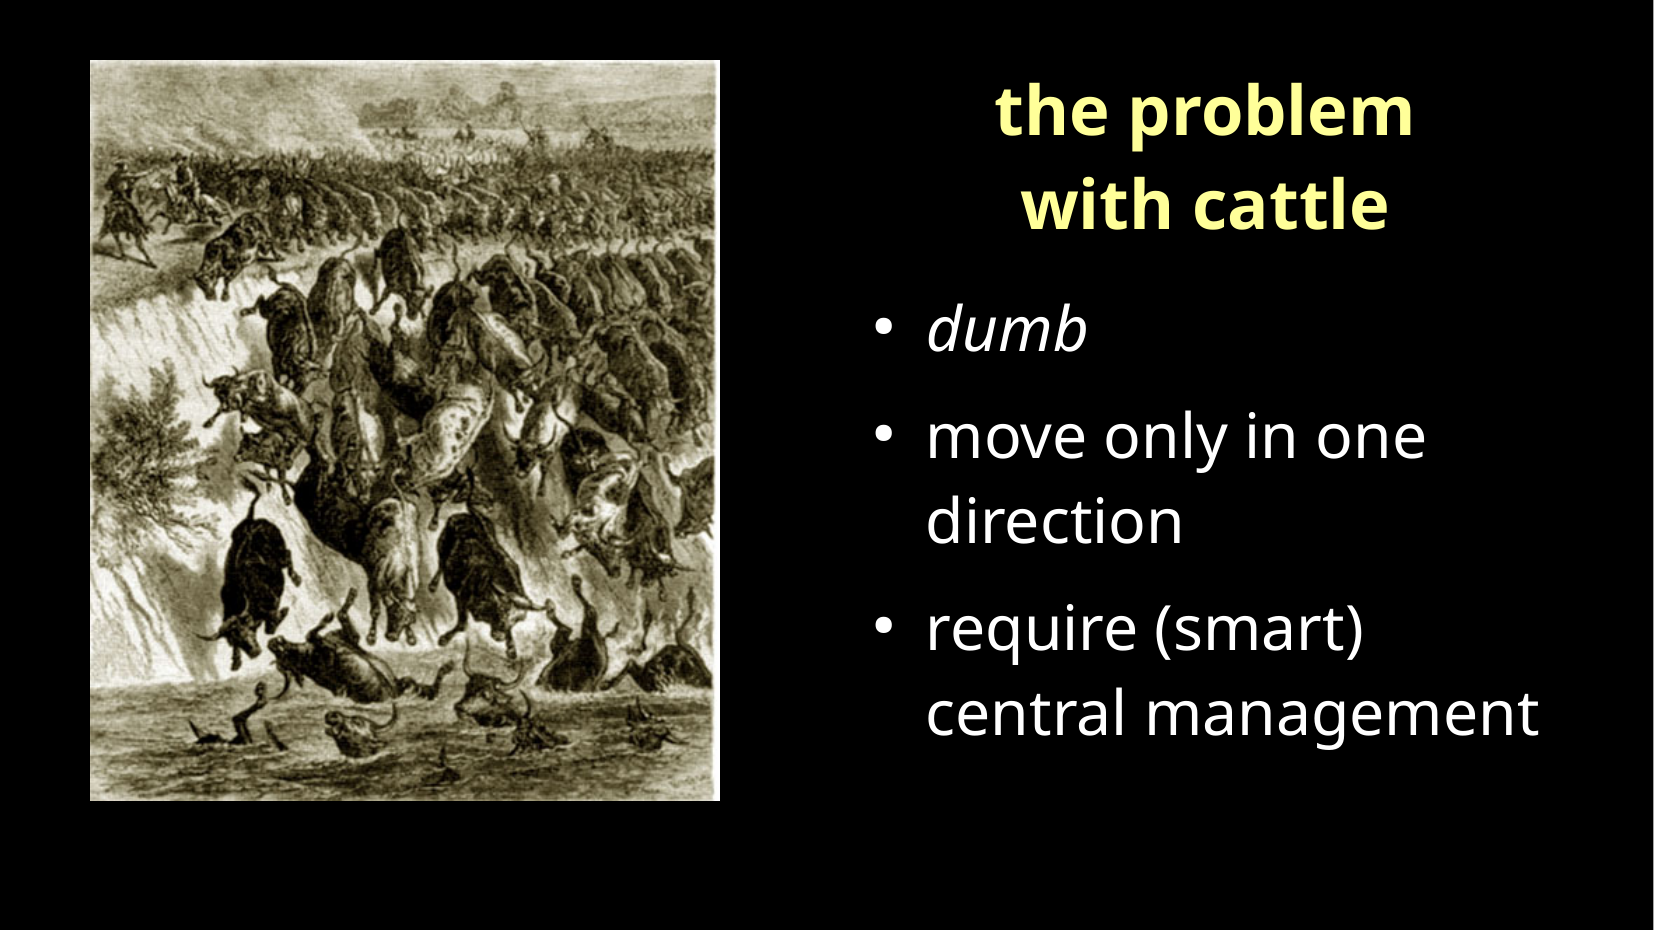

# the problem with cattle
dumb
move only in one direction
require (smart) central management